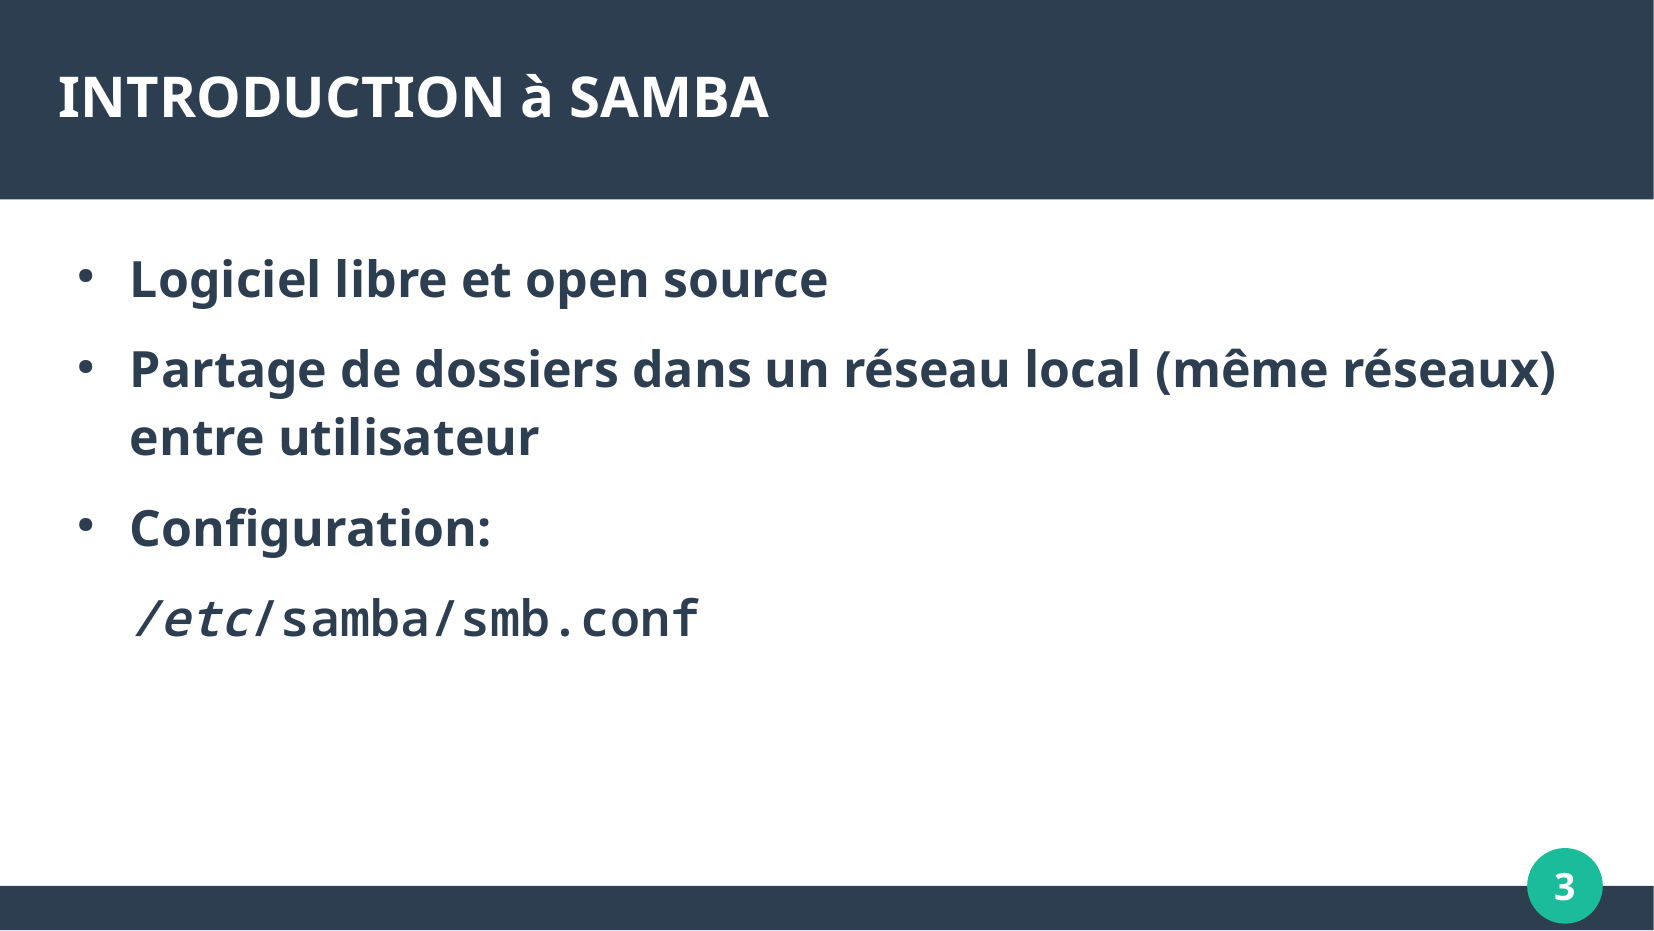

# INTRODUCTION à SAMBA
Logiciel libre et open source
Partage de dossiers dans un réseau local (même réseaux) entre utilisateur
Configuration:
/etc/samba/smb.conf